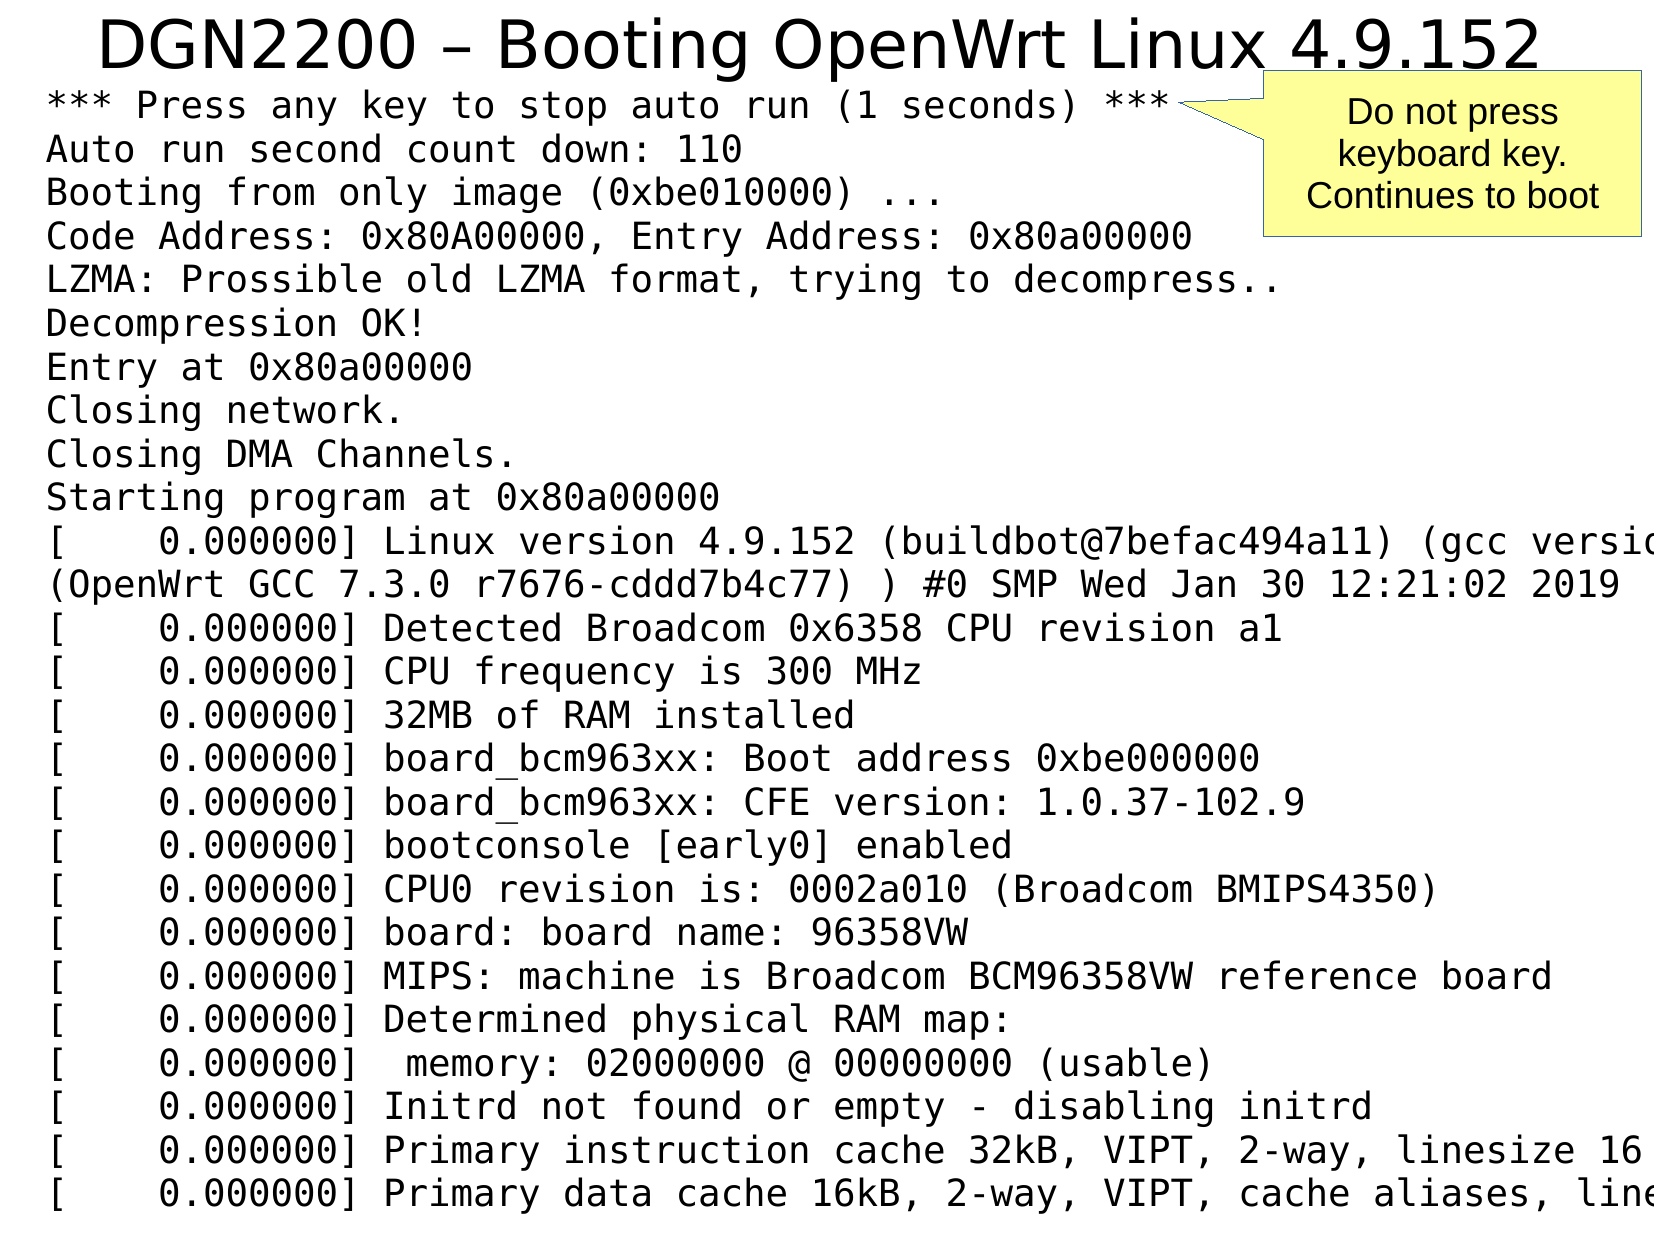

# DGN2200 – Booting OpenWrt Linux 4.9.152
Do not press keyboard key.
Continues to boot
*** Press any key to stop auto run (1 seconds) ***
Auto run second count down: 110
Booting from only image (0xbe010000) ...
Code Address: 0x80A00000, Entry Address: 0x80a00000
LZMA: Prossible old LZMA format, trying to decompress..
Decompression OK!
Entry at 0x80a00000
Closing network.
Closing DMA Channels.
Starting program at 0x80a00000
[ 0.000000] Linux version 4.9.152 (buildbot@7befac494a11) (gcc version 7.3.0 (OpenWrt GCC 7.3.0 r7676-cddd7b4c77) ) #0 SMP Wed Jan 30 12:21:02 2019
[ 0.000000] Detected Broadcom 0x6358 CPU revision a1
[ 0.000000] CPU frequency is 300 MHz
[ 0.000000] 32MB of RAM installed
[ 0.000000] board_bcm963xx: Boot address 0xbe000000
[ 0.000000] board_bcm963xx: CFE version: 1.0.37-102.9
[ 0.000000] bootconsole [early0] enabled
[ 0.000000] CPU0 revision is: 0002a010 (Broadcom BMIPS4350)
[ 0.000000] board: board name: 96358VW
[ 0.000000] MIPS: machine is Broadcom BCM96358VW reference board
[ 0.000000] Determined physical RAM map:
[ 0.000000] memory: 02000000 @ 00000000 (usable)
[ 0.000000] Initrd not found or empty - disabling initrd
[ 0.000000] Primary instruction cache 32kB, VIPT, 2-way, linesize 16 bytes.
[ 0.000000] Primary data cache 16kB, 2-way, VIPT, cache aliases, linesize 16 bytes